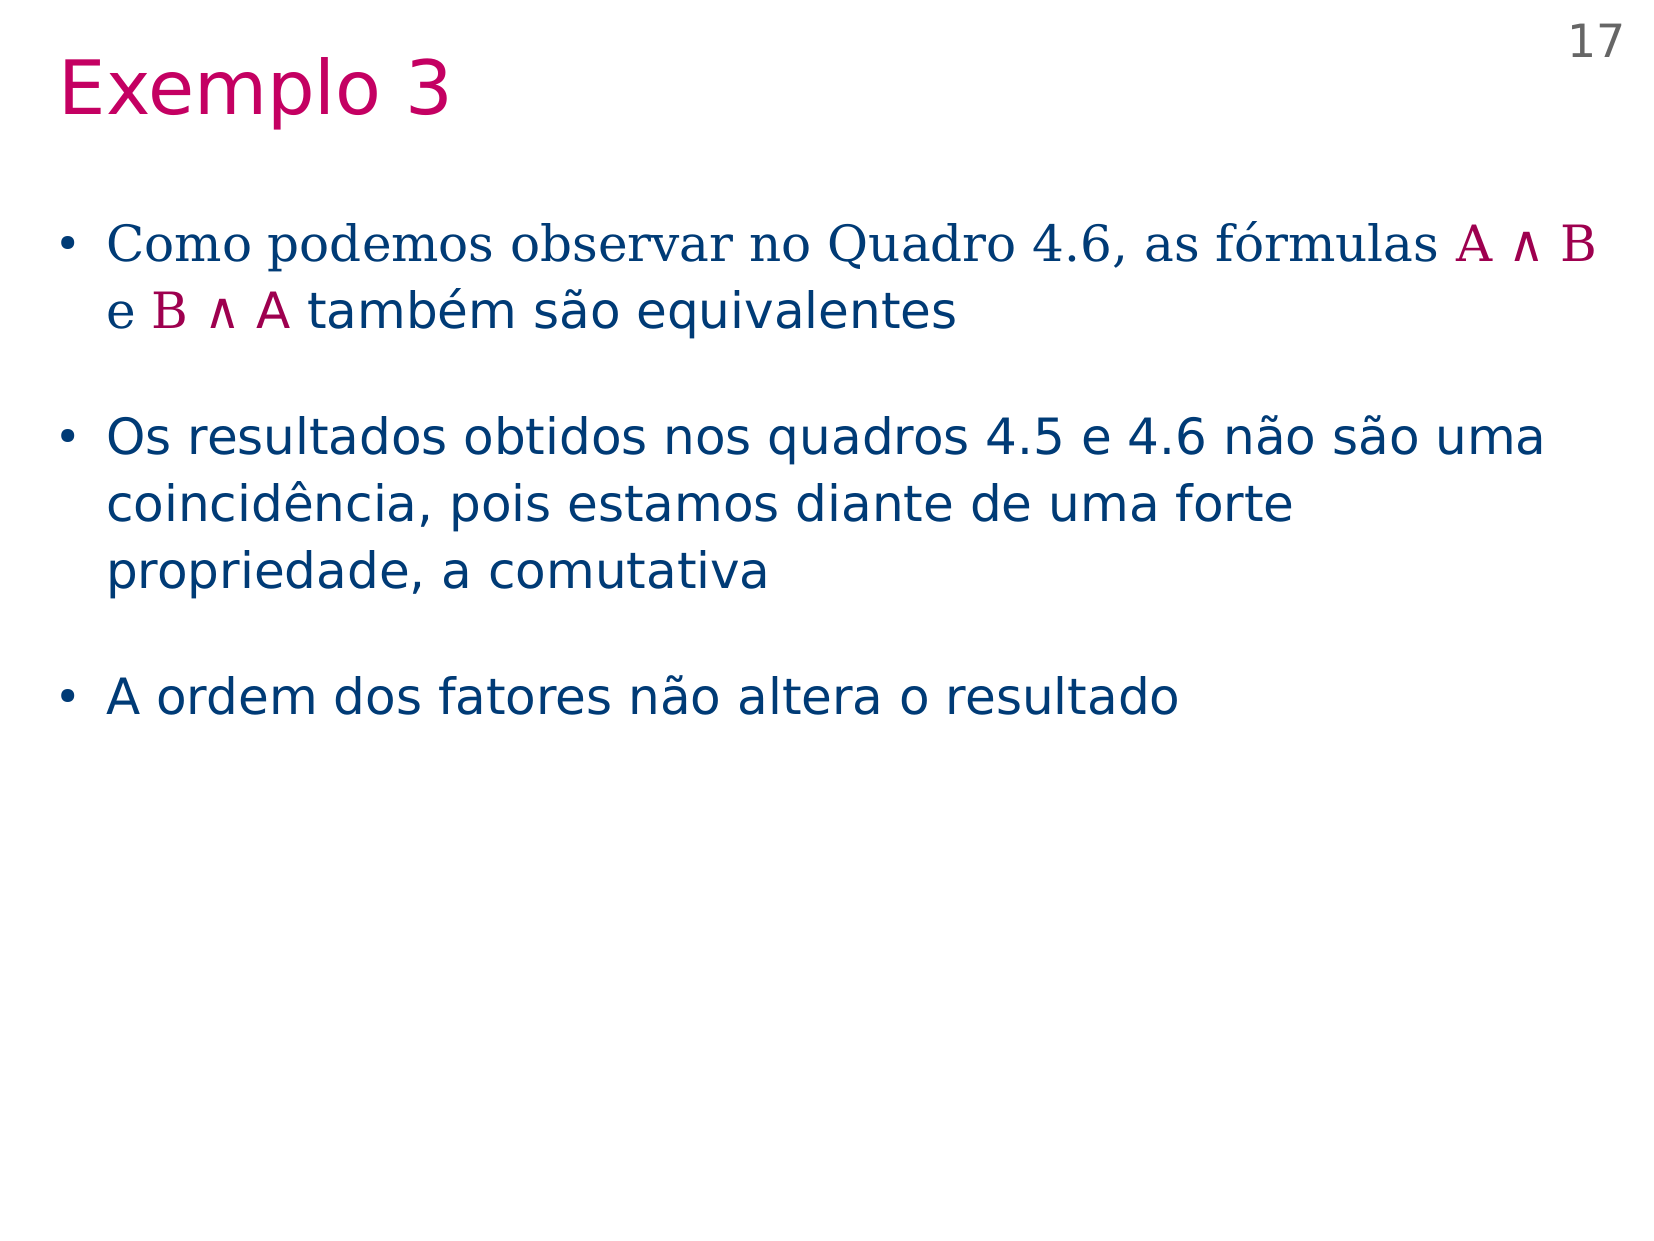

17
# Exemplo 3
Como podemos observar no Quadro 4.6, as fórmulas A ∧ B e B ∧ A também são equivalentes
Os resultados obtidos nos quadros 4.5 e 4.6 não são uma coincidência, pois estamos diante de uma forte propriedade, a comutativa
A ordem dos fatores não altera o resultado